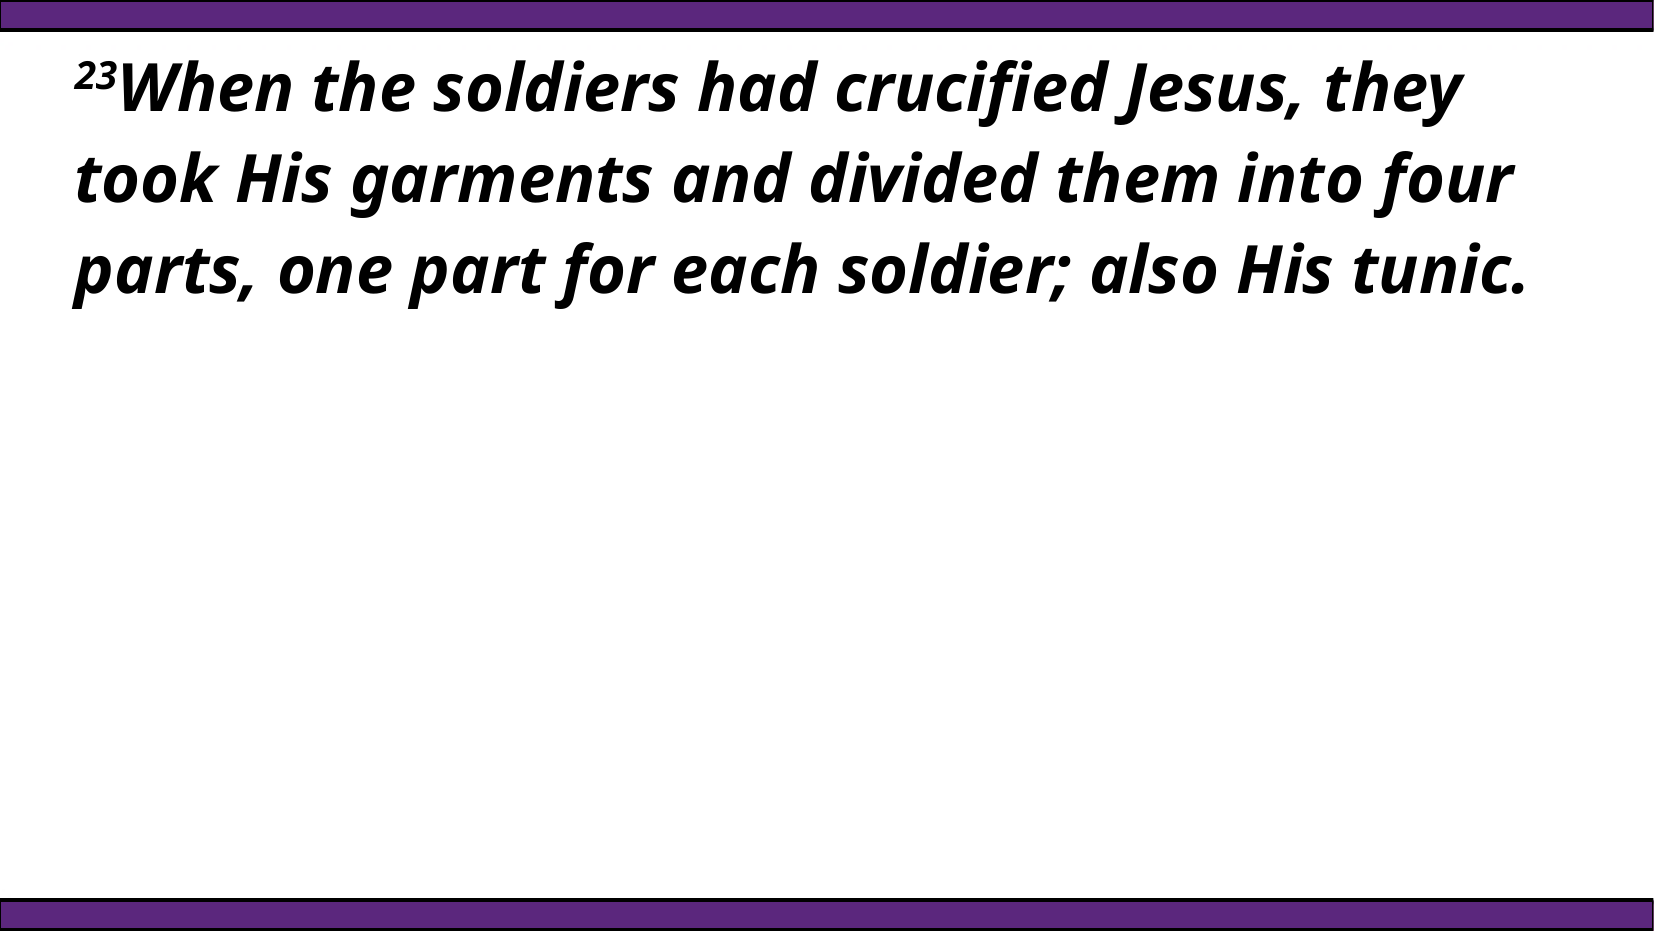

23When the soldiers had crucified Jesus, they took His garments and divided them into four parts, one part for each soldier; also His tunic.